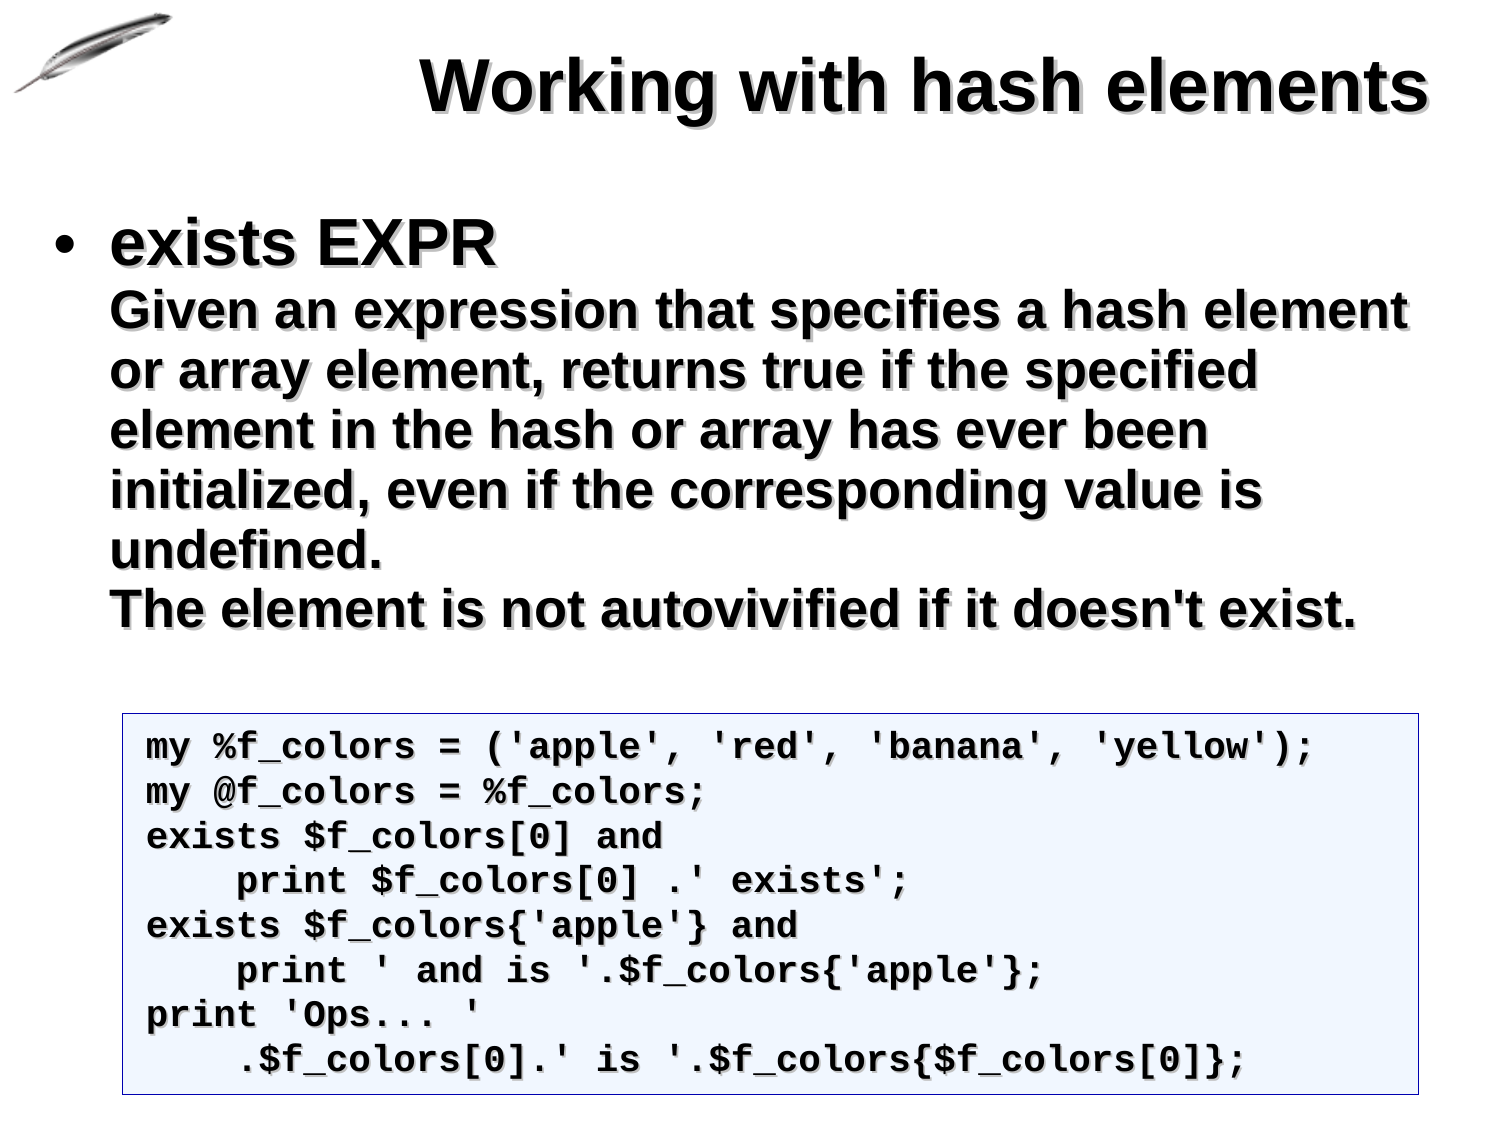

# Working with hash elements
exists EXPR
Given an expression that specifies a hash element or array element, returns true if the specified element in the hash or array has ever been initialized, even if the corresponding value is undefined.
The element is not autovivified if it doesn't exist.
my %f_colors = ('apple', 'red', 'banana', 'yellow');
my @f_colors = %f_colors;
exists $f_colors[0] and
 print $f_colors[0] .' exists';
exists $f_colors{'apple'} and
 print ' and is '.$f_colors{'apple'};
print 'Ops... '
 .$f_colors[0].' is '.$f_colors{$f_colors[0]};